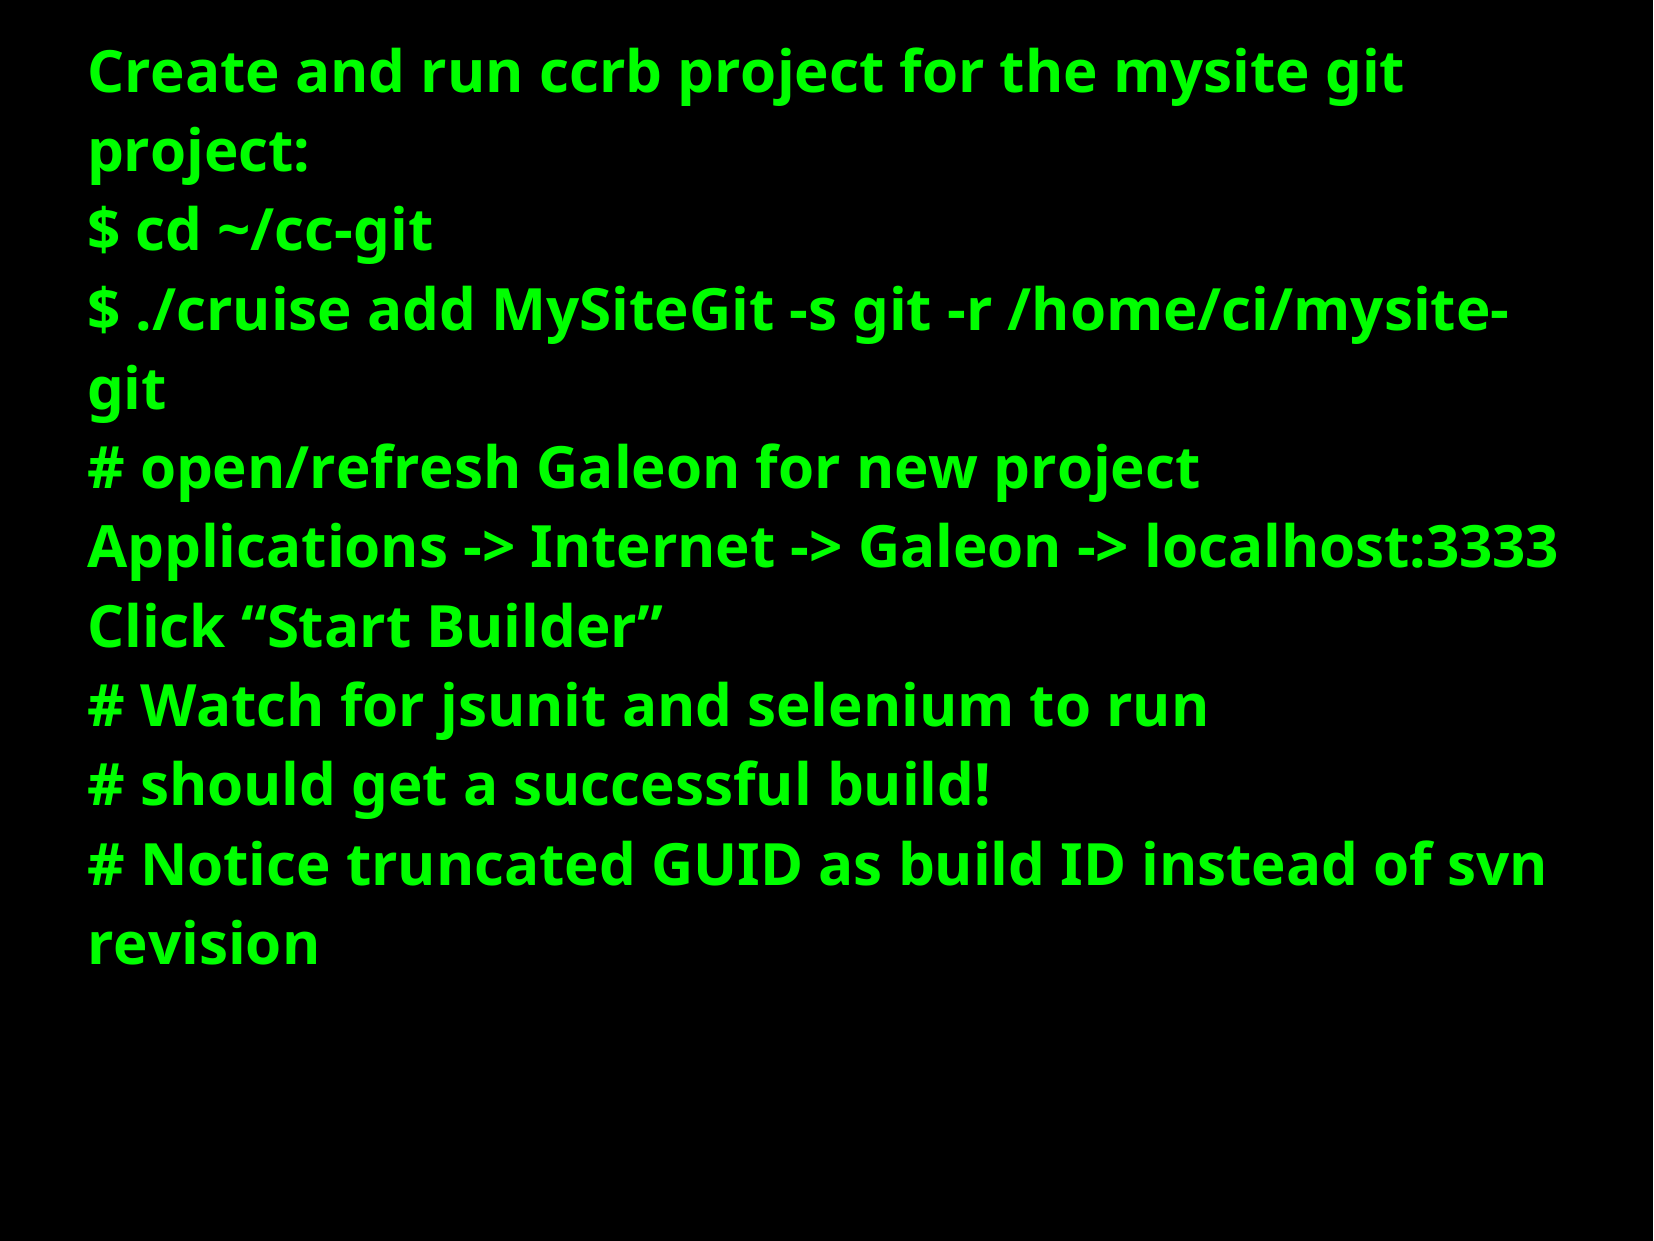

# Create and run ccrb project for the mysite git project: $ cd ~/cc-git $ ./cruise add MySiteGit -s git -r /home/ci/mysite-git # open/refresh Galeon for new project Applications -> Internet -> Galeon -> localhost:3333 Click “Start Builder” # Watch for jsunit and selenium to run # should get a successful build! # Notice truncated GUID as build ID instead of svn revision